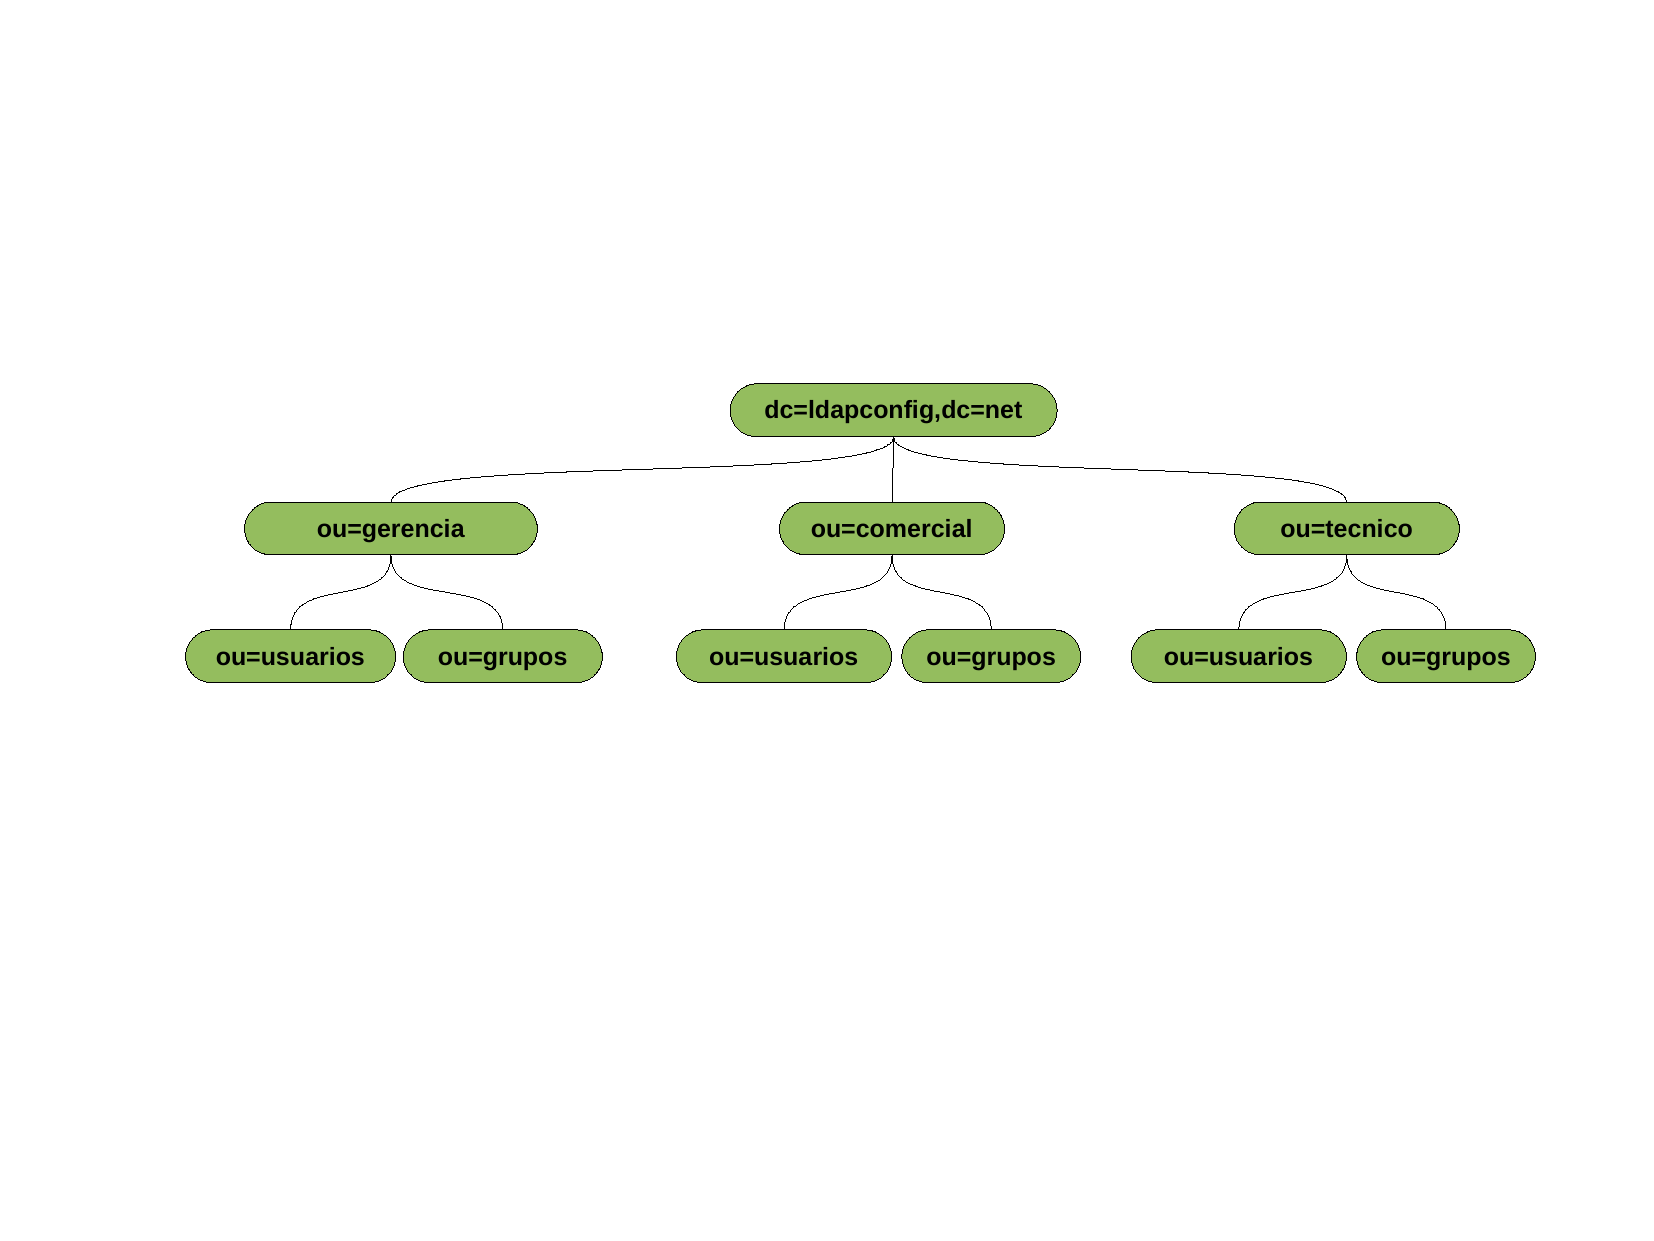

dc=ldapconfig,dc=net
ou=gerencia
ou=comercial
ou=tecnico
ou=usuarios
ou=grupos
ou=usuarios
ou=grupos
ou=usuarios
ou=grupos